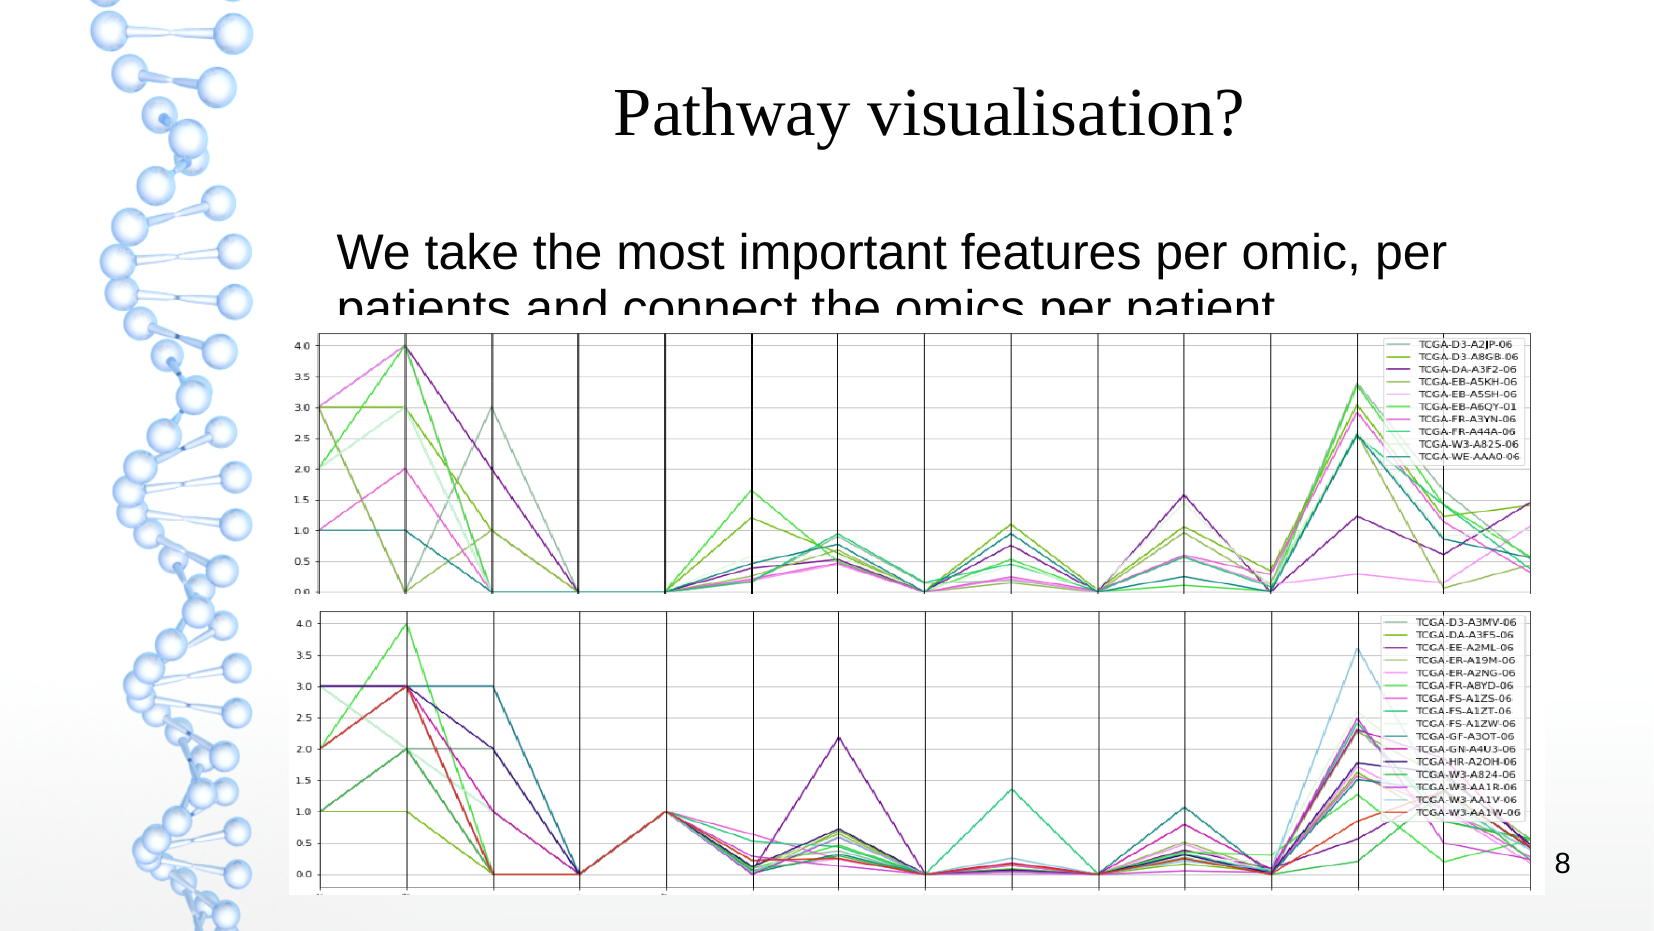

# Pathway visualisation?
We take the most important features per omic, per patients and connect the omics per patient.
8